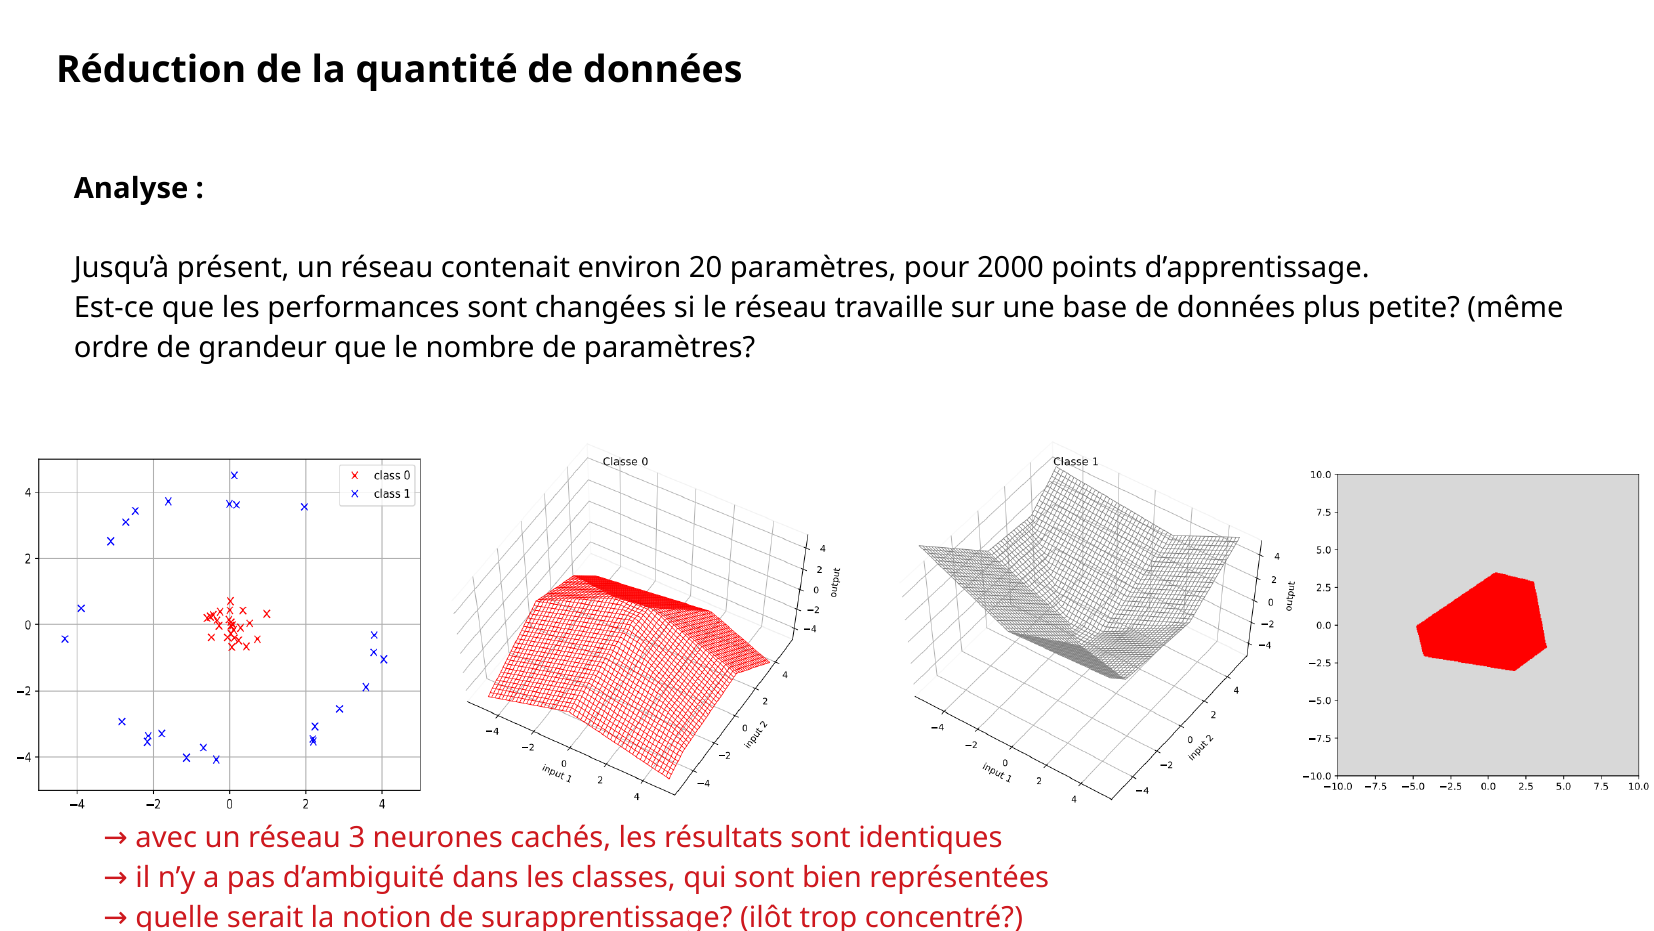

Réduction de la quantité de données
Analyse :
Jusqu’à présent, un réseau contenait environ 20 paramètres, pour 2000 points d’apprentissage.
Est-ce que les performances sont changées si le réseau travaille sur une base de données plus petite? (même ordre de grandeur que le nombre de paramètres?
→ avec un réseau 3 neurones cachés, les résultats sont identiques
→ il n’y a pas d’ambiguité dans les classes, qui sont bien représentées
→ quelle serait la notion de surapprentissage? (ilôt trop concentré?)